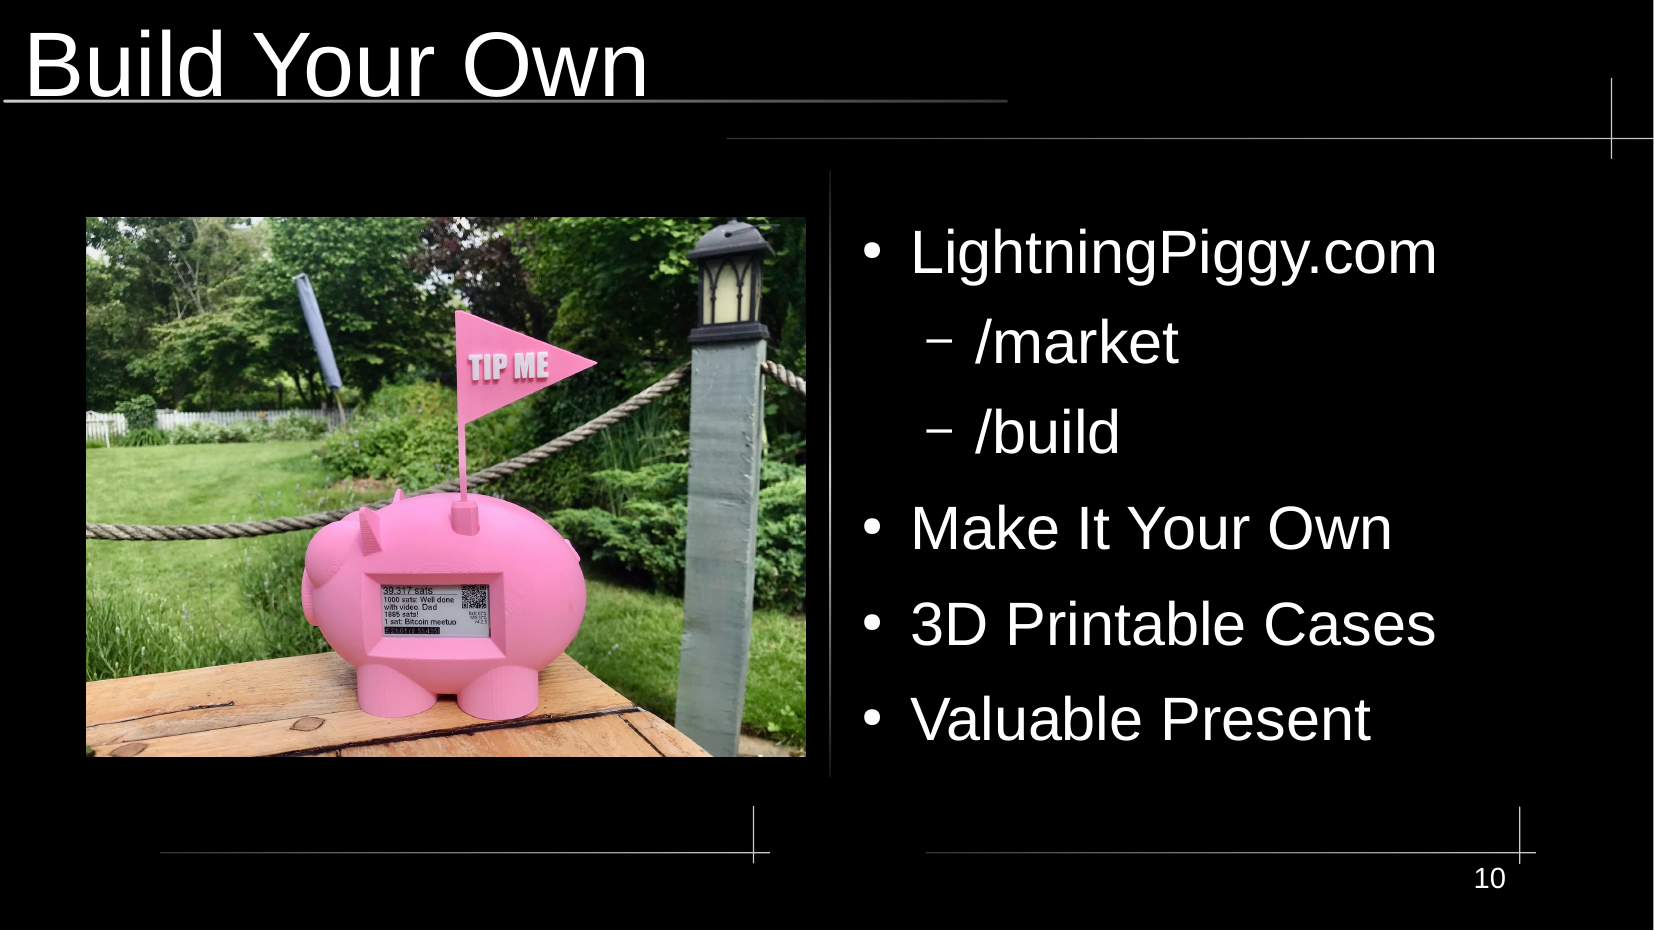

# Build Your Own
LightningPiggy.com
/market
/build
Make It Your Own
3D Printable Cases
Valuable Present
10